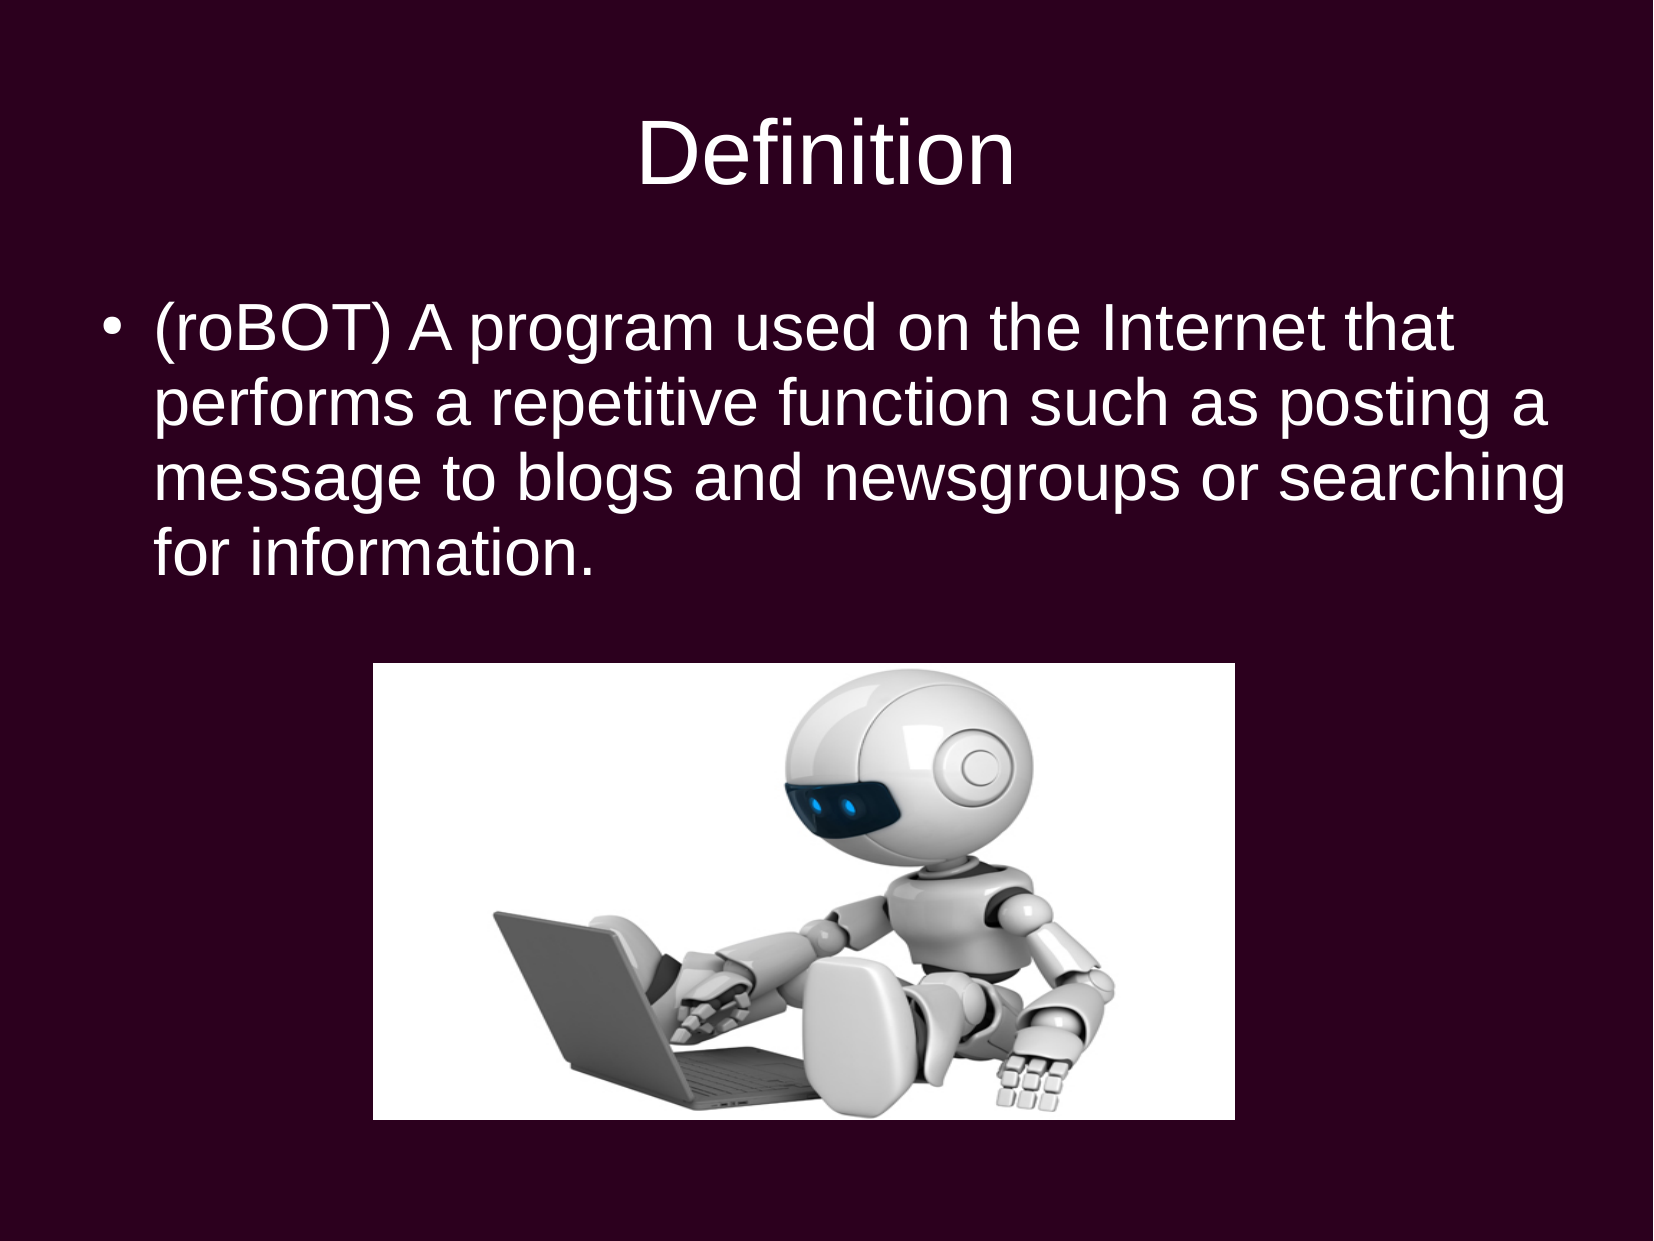

# Definition
(roBOT) A program used on the Internet that performs a repetitive function such as posting a message to blogs and newsgroups or searching for information.